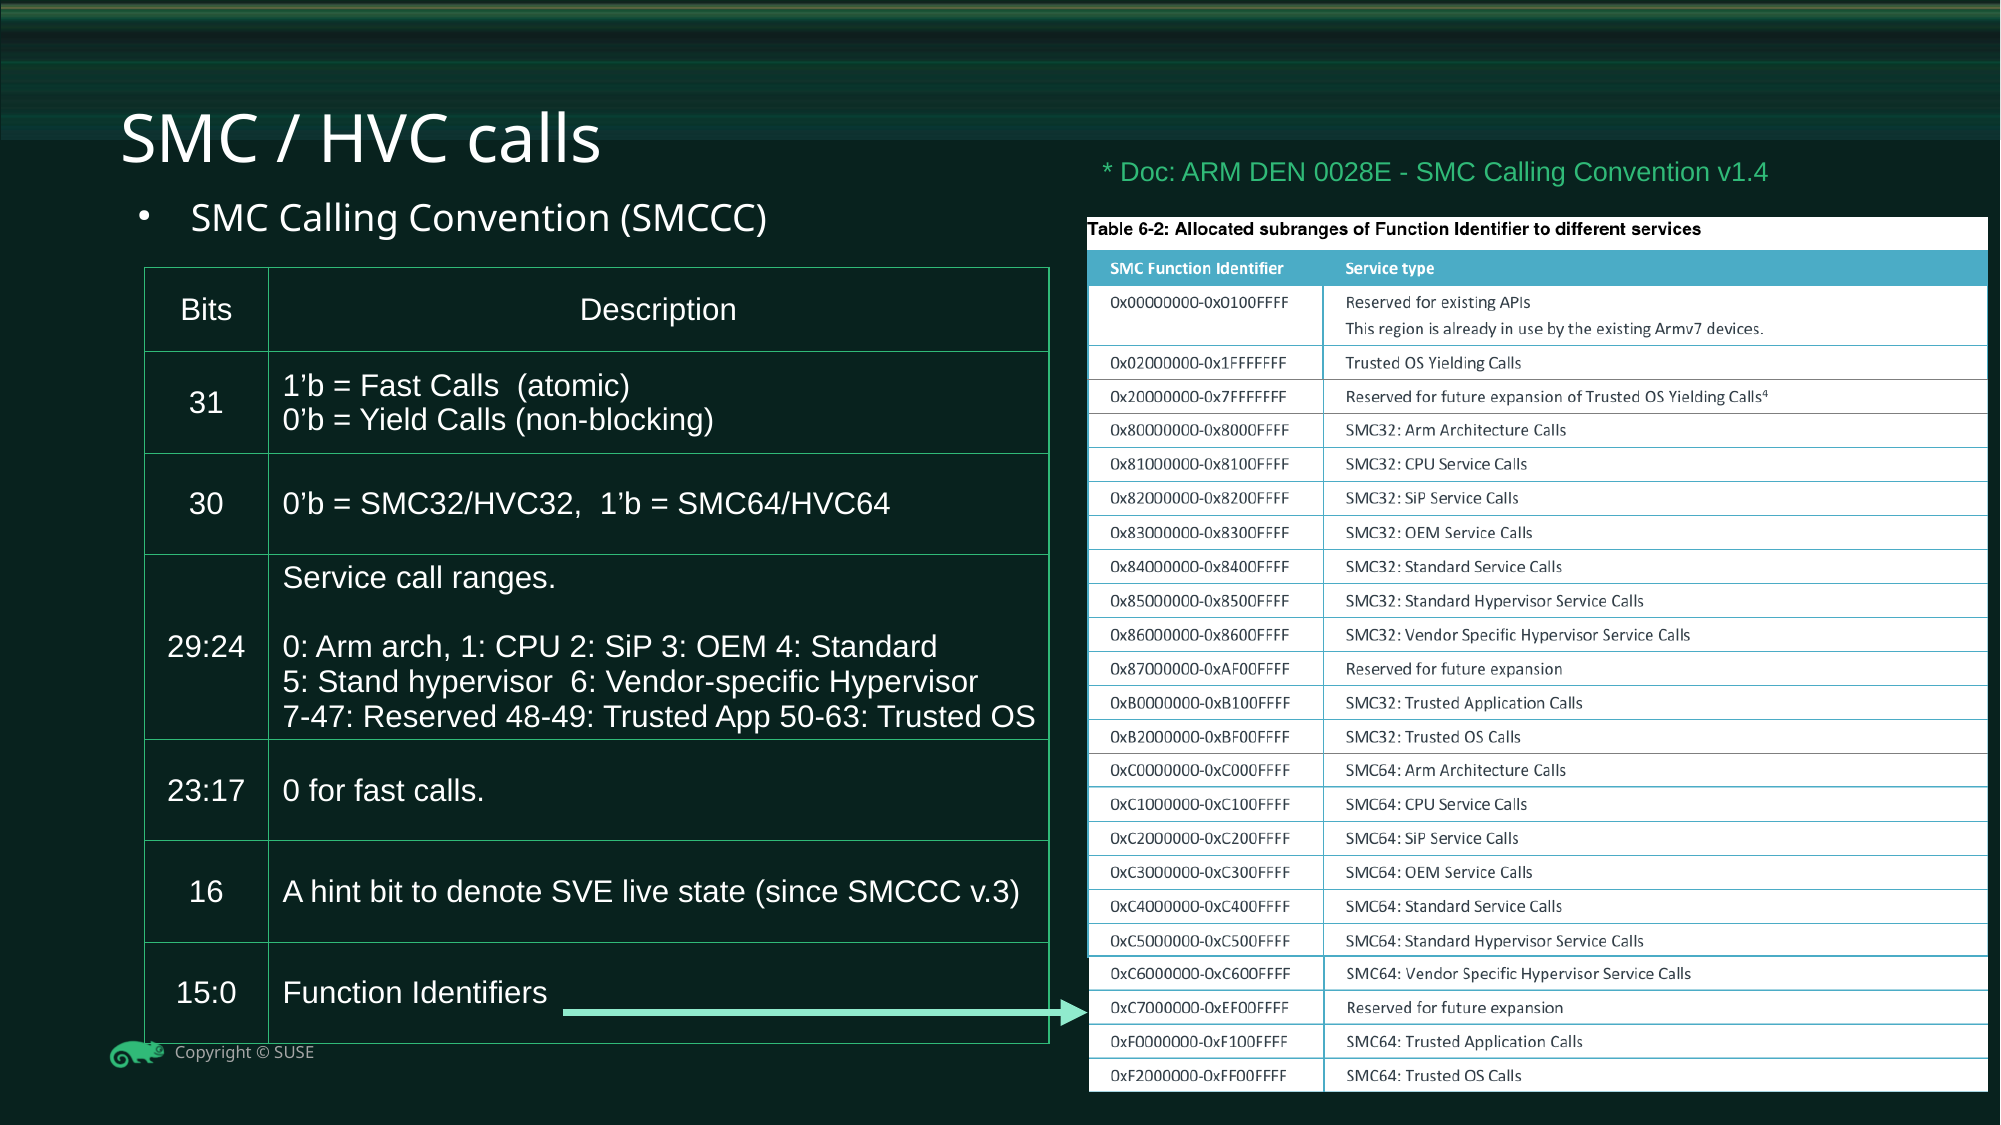

SMC / HVC calls
* Doc: ARM DEN 0028E - SMC Calling Convention v1.4
# SMC Calling Convention (SMCCC)
| Bits | Description |
| --- | --- |
| 31 | 1’b = Fast Calls (atomic) 0’b = Yield Calls (non-blocking) |
| 30 | 0’b = SMC32/HVC32, 1’b = SMC64/HVC64 |
| 29:24 | Service call ranges. 0: Arm arch, 1: CPU 2: SiP 3: OEM 4: Standard 5: Stand hypervisor 6: Vendor-specific Hypervisor 7-47: Reserved 48-49: Trusted App 50-63: Trusted OS |
| 23:17 | 0 for fast calls. |
| 16 | A hint bit to denote SVE live state (since SMCCC v.3) |
| 15:0 | Function Identifiers |
9